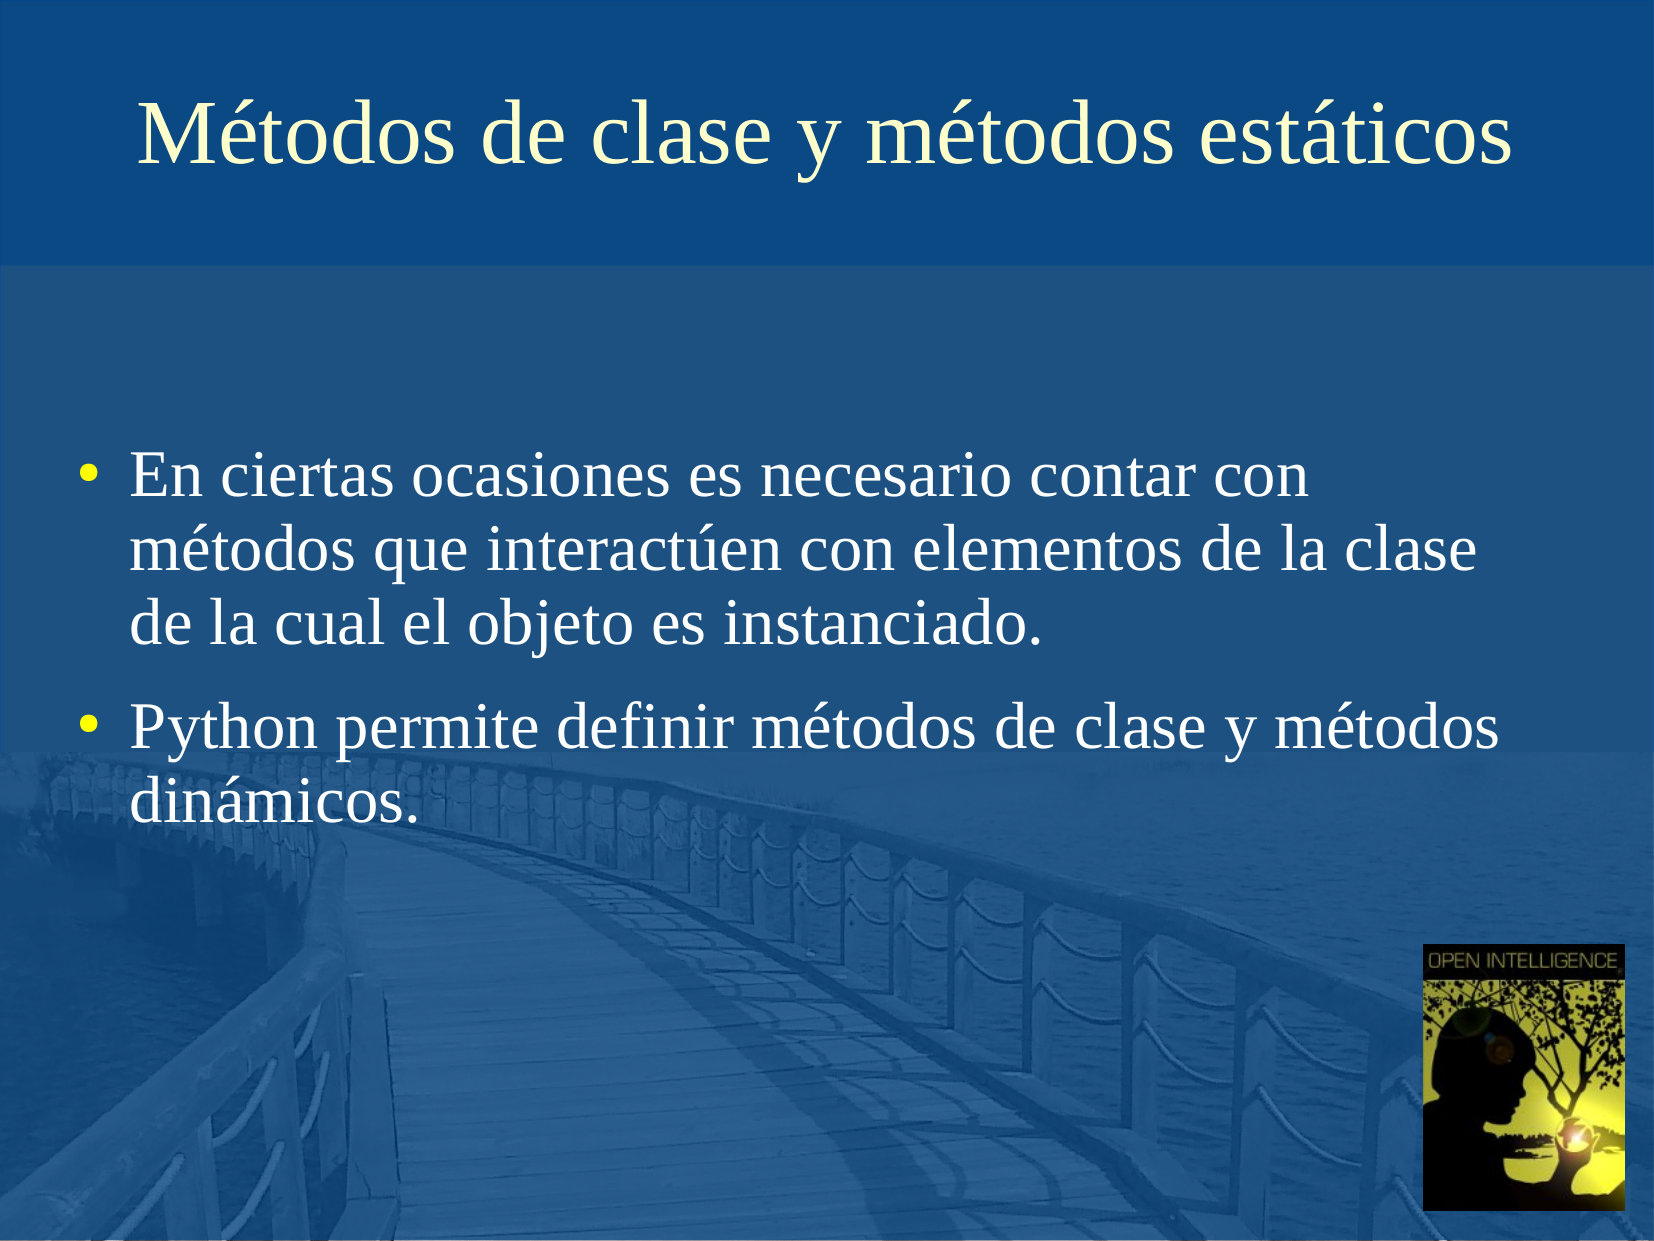

# Métodos de clase y métodos estáticos
En ciertas ocasiones es necesario contar con métodos que interactúen con elementos de la clase de la cual el objeto es instanciado.
Python permite definir métodos de clase y métodos dinámicos.